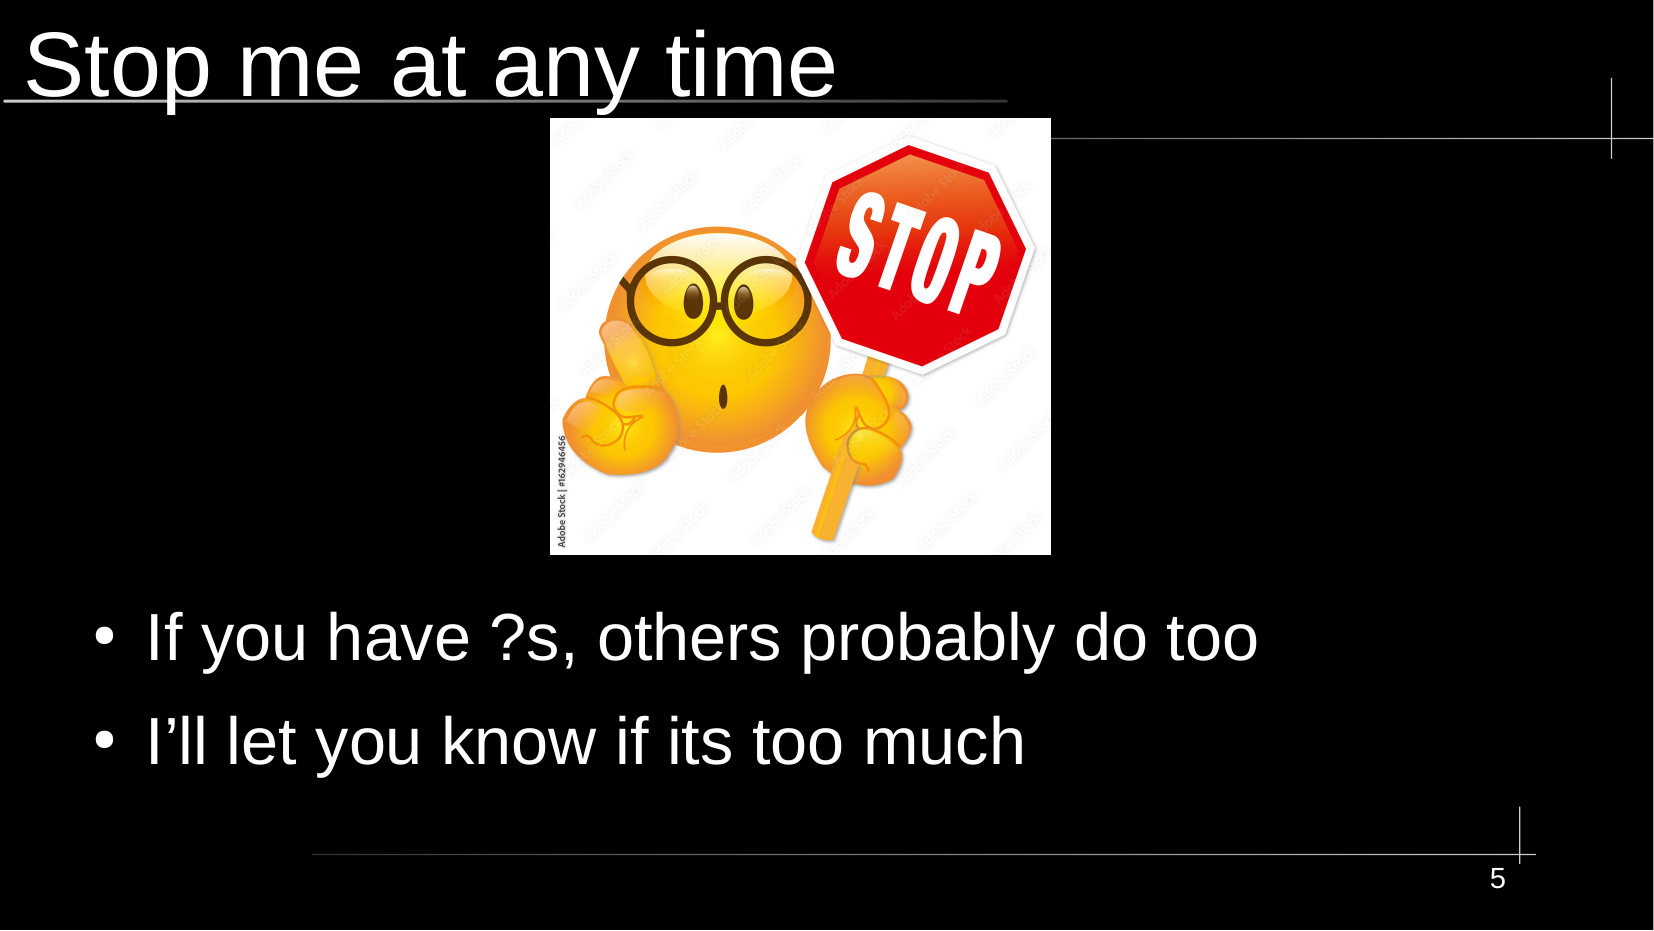

# Stop me at any time
If you have ?s, others probably do too
I’ll let you know if its too much
5